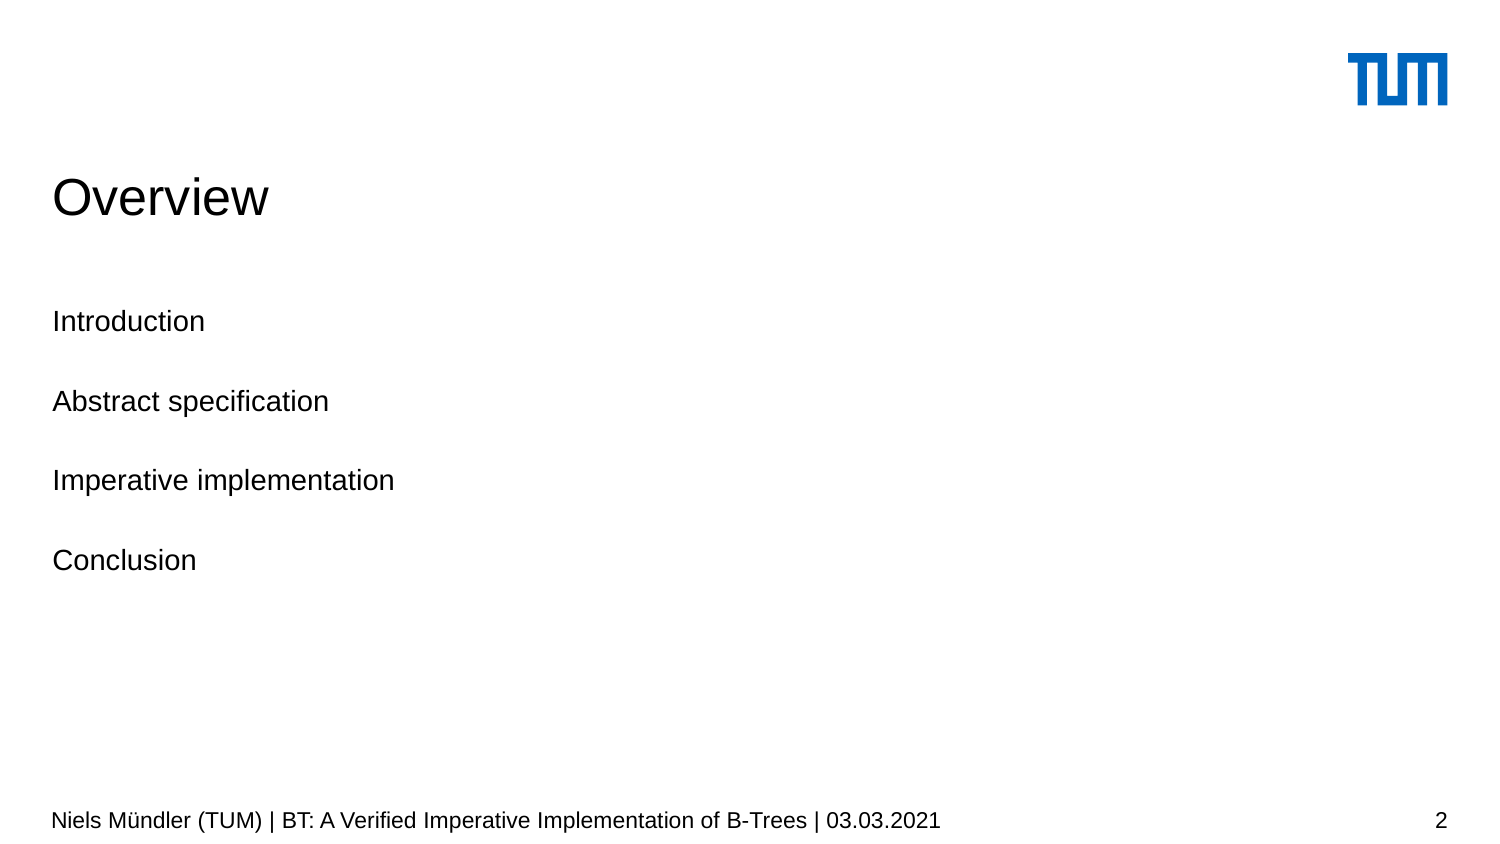

Overview
# Introduction
Abstract specification
Imperative implementation
Conclusion
Niels Mündler (TUM) | BT: A Verified Imperative Implementation of B-Trees
2